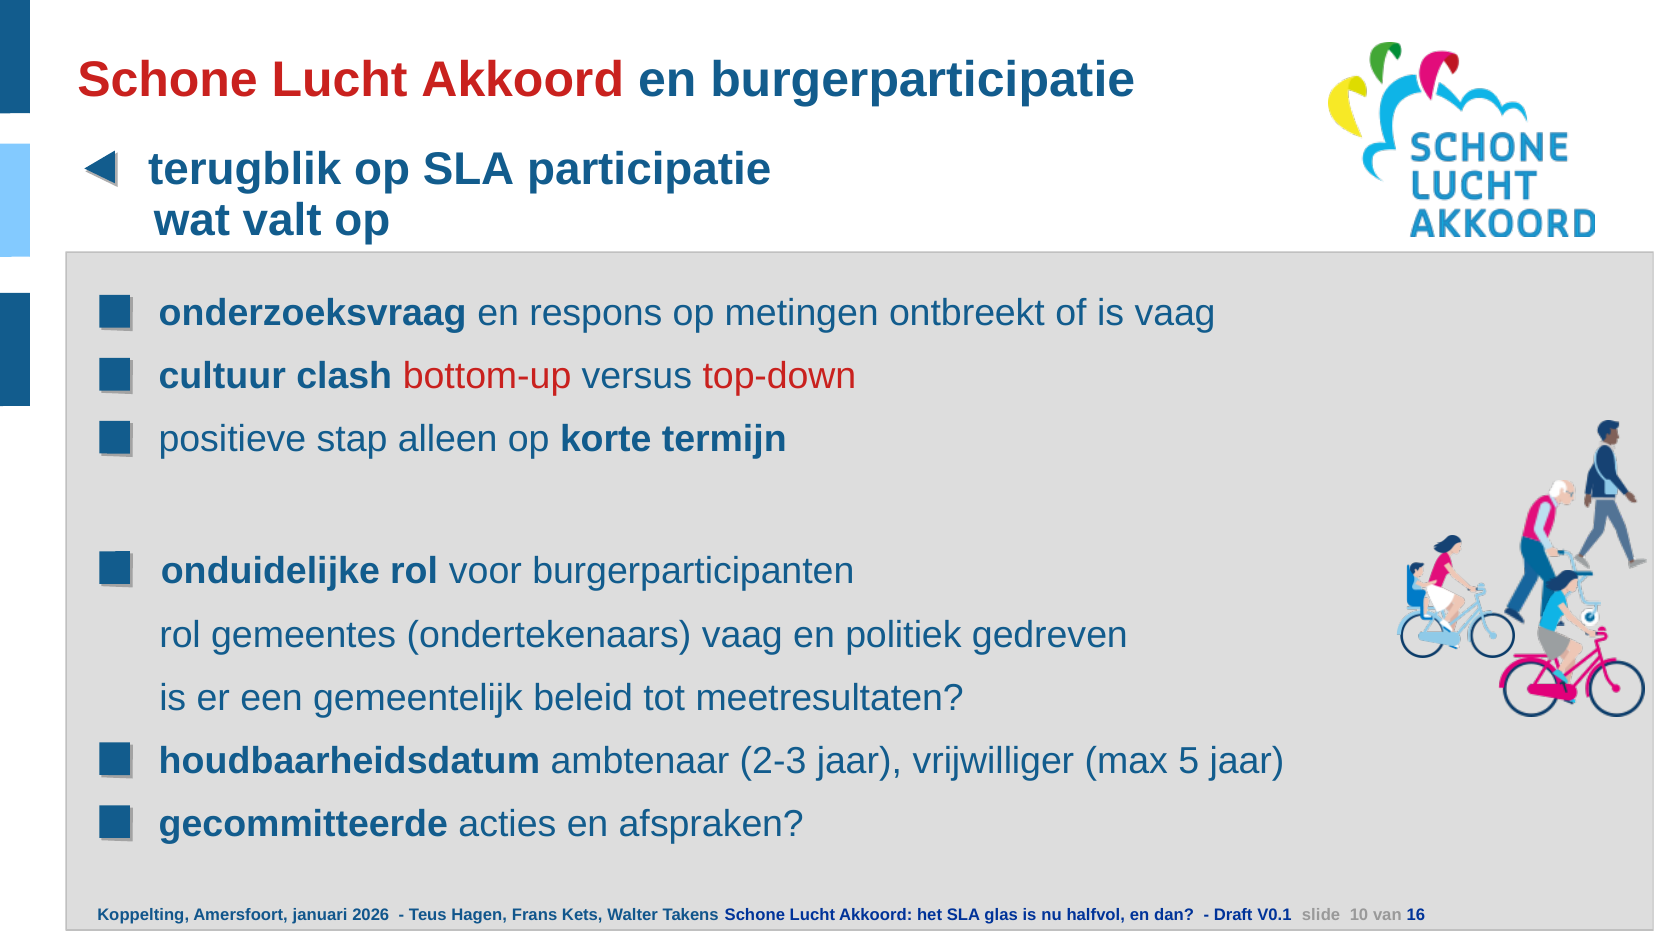

# Schone Lucht Akkoord en burgerparticipatie
 terugblik op SLA participatie
 wat valt op
 onderzoeksvraag en respons op metingen ontbreekt of is vaag
 cultuur clash bottom-up versus top-down
 positieve stap alleen op korte termijn
 onduidelijke rol voor burgerparticipanten
 rol gemeentes (ondertekenaars) vaag en politiek gedreven
 is er een gemeentelijk beleid tot meetresultaten?
 houdbaarheidsdatum ambtenaar (2-3 jaar), vrijwilliger (max 5 jaar)
 gecommitteerde acties en afspraken?